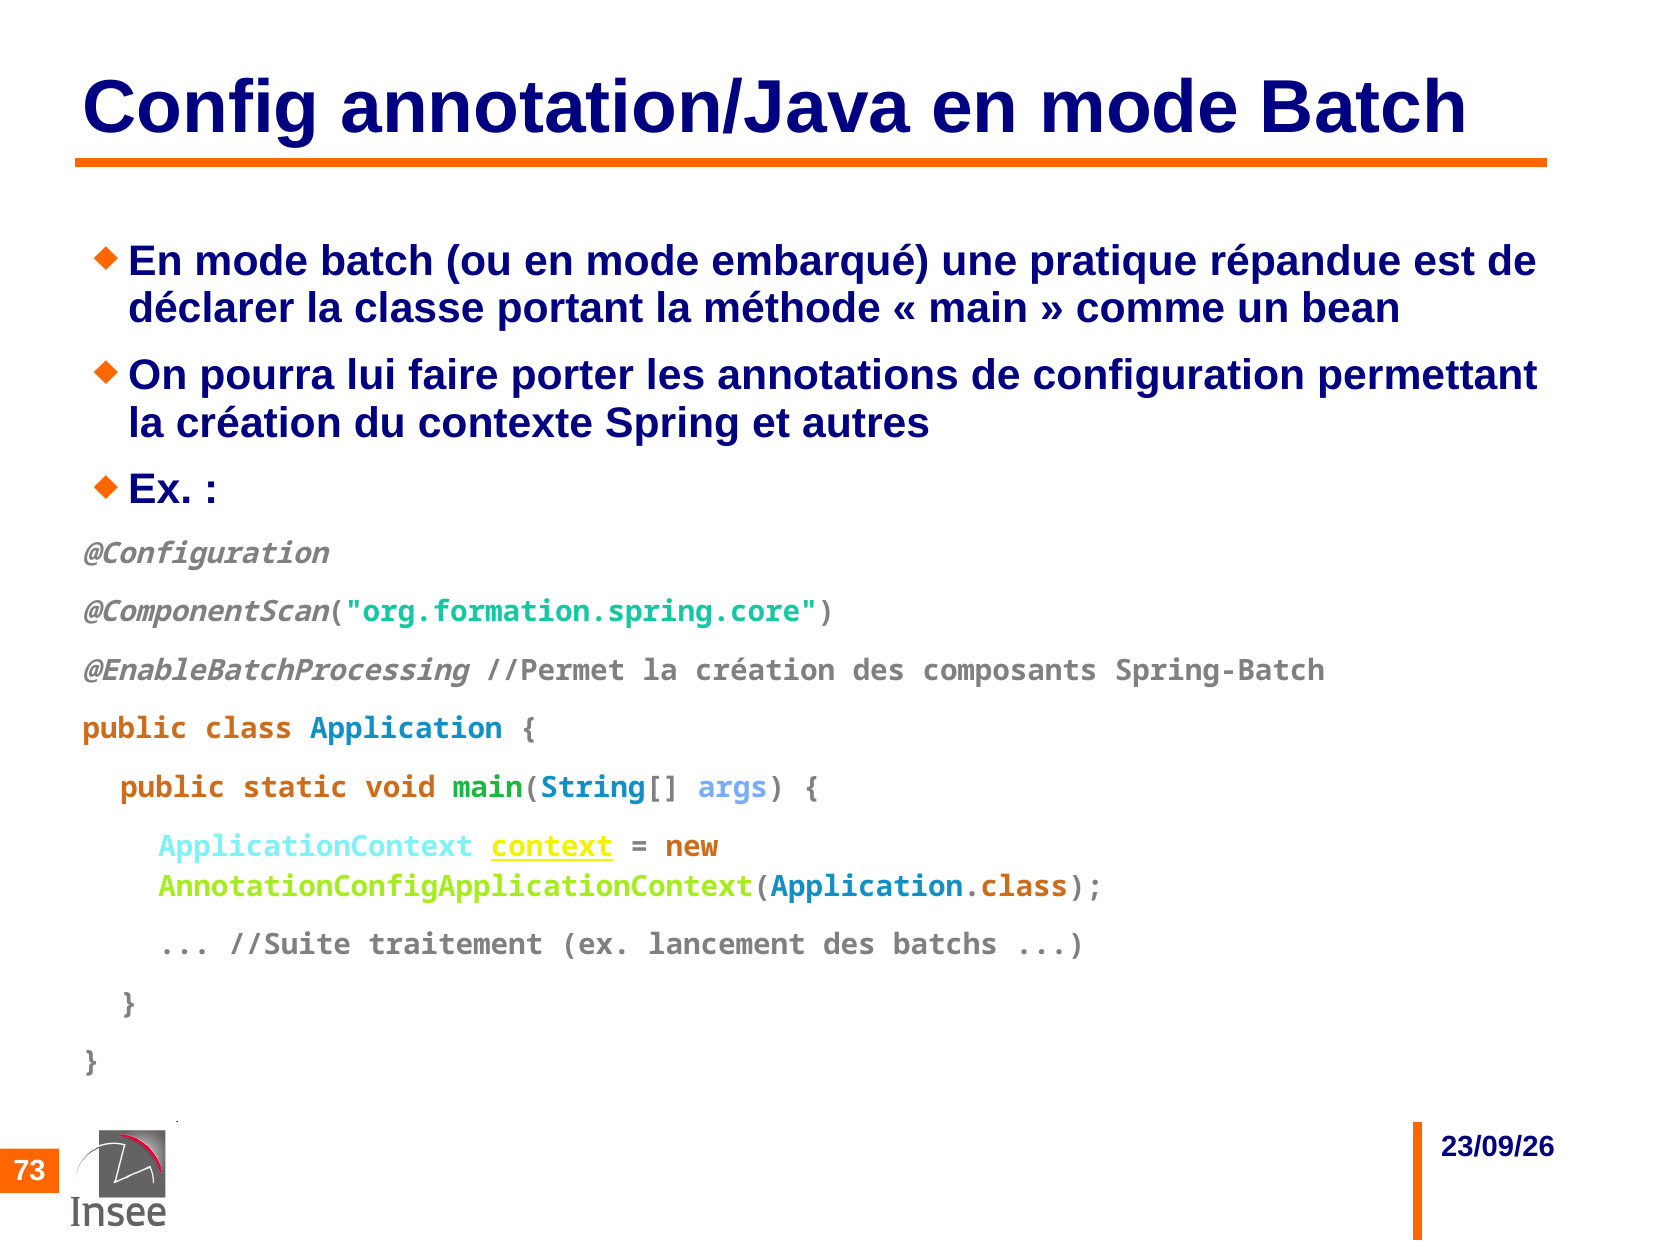

# Config annotation/Java en mode Batch
En mode batch (ou en mode embarqué) une pratique répandue est de déclarer la classe portant la méthode « main » comme un bean
On pourra lui faire porter les annotations de configuration permettant la création du contexte Spring et autres
Ex. :
@Configuration
@ComponentScan("org.formation.spring.core")
@EnableBatchProcessing //Permet la création des composants Spring-Batch
public class Application {
public static void main(String[] args) {
ApplicationContext context = new AnnotationConfigApplicationContext(Application.class);
... //Suite traitement (ex. lancement des batchs ...)
}
}
73